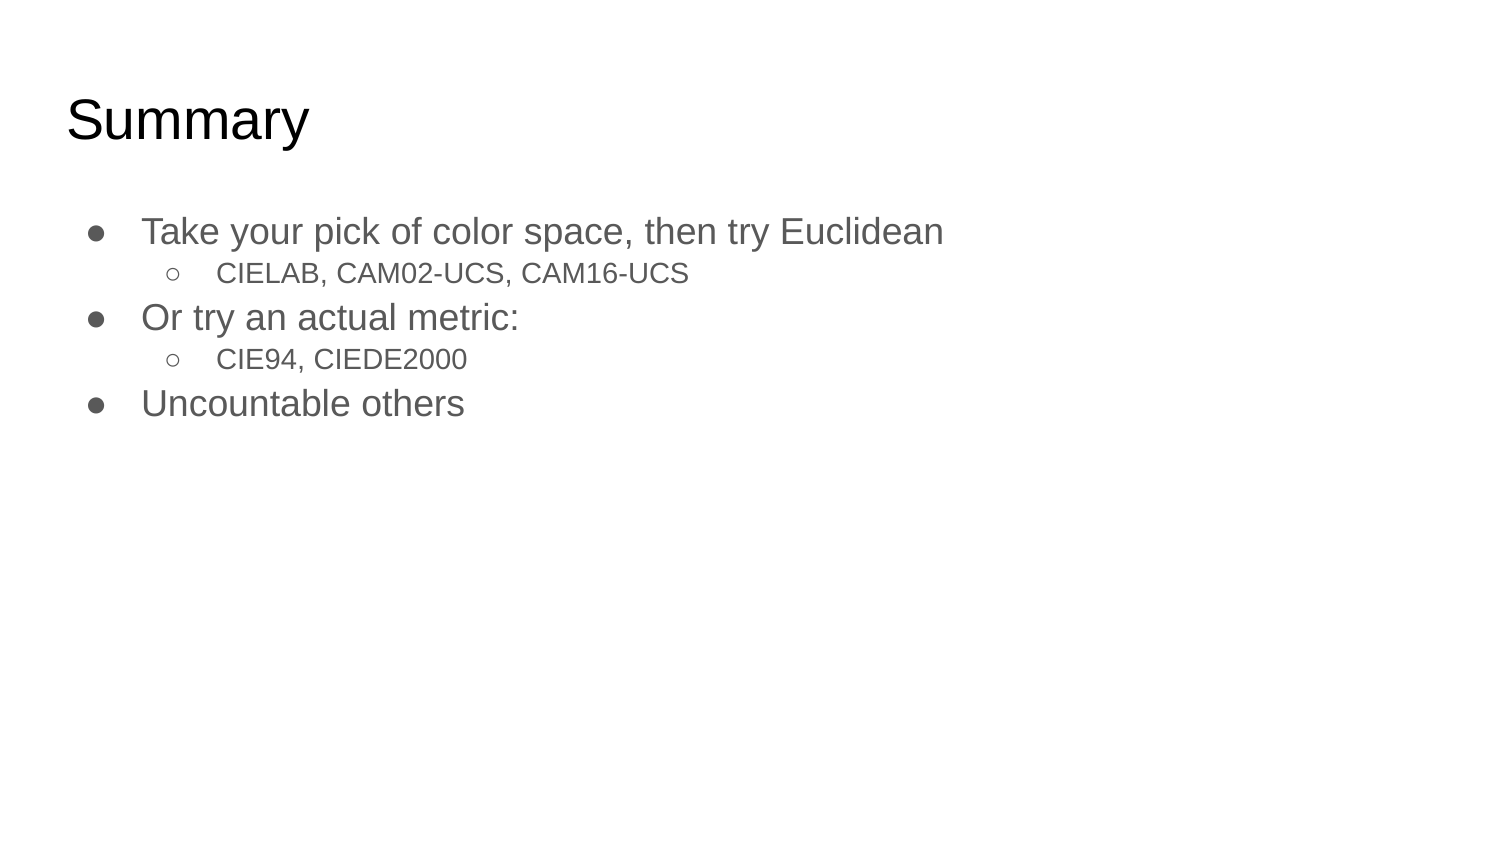

# Summary
Take your pick of color space, then try Euclidean
CIELAB, CAM02-UCS, CAM16-UCS
Or try an actual metric:
CIE94, CIEDE2000
Uncountable others